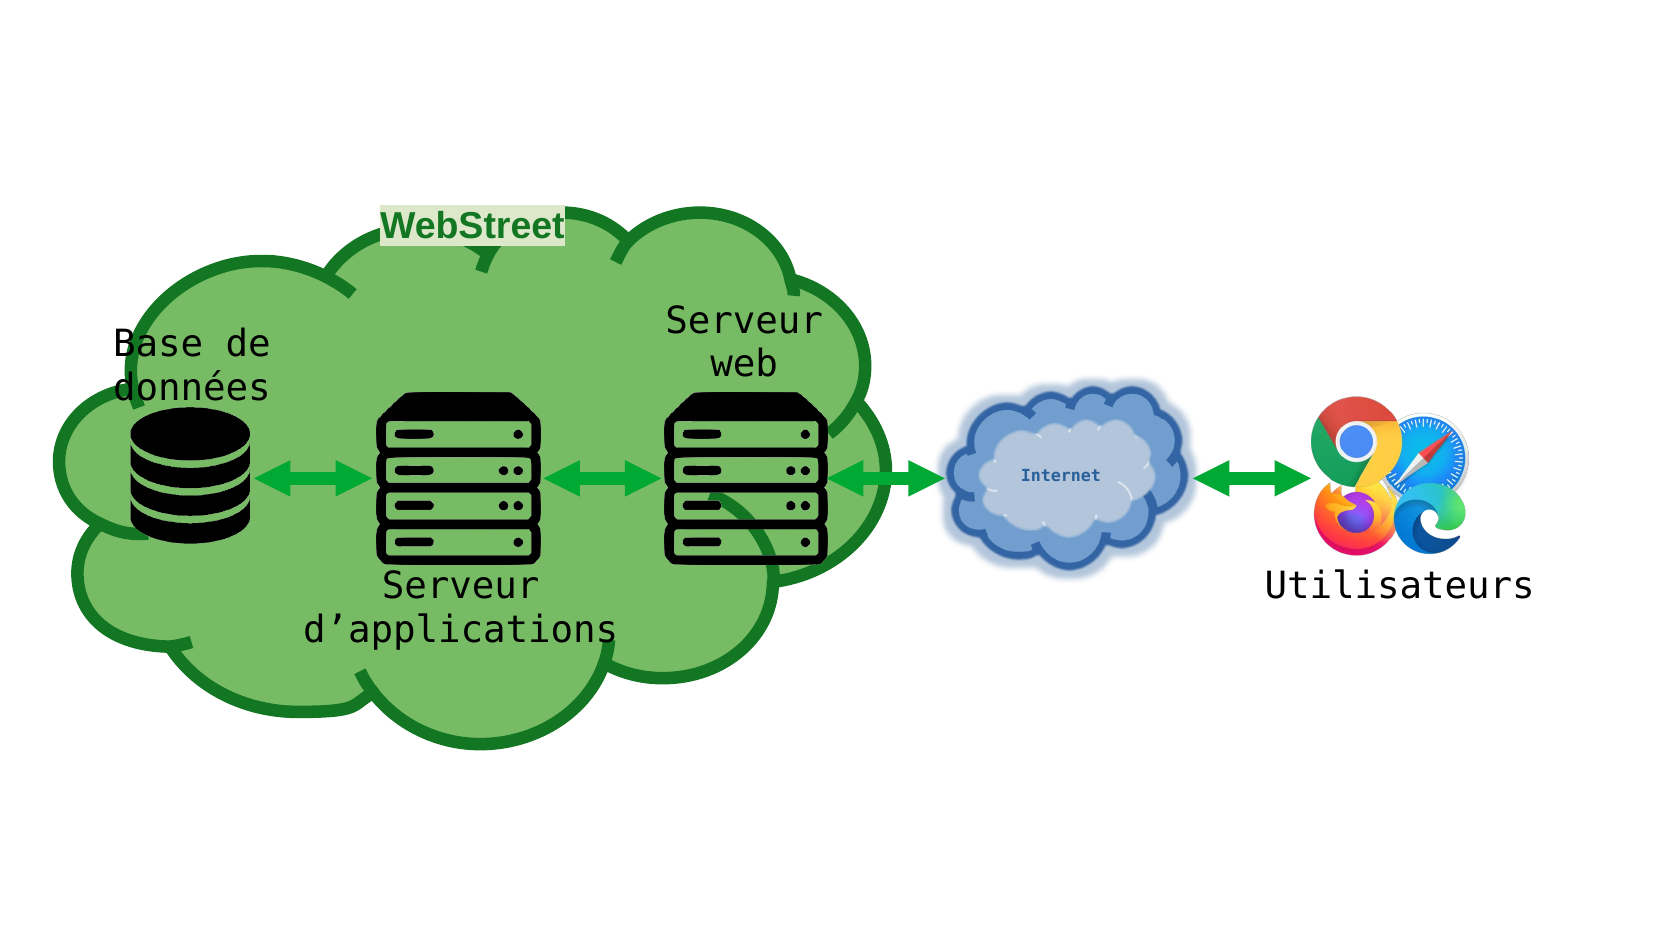

WebStreet
Serveur
web
Base de données
Internet
Serveur d’applications
Utilisateurs